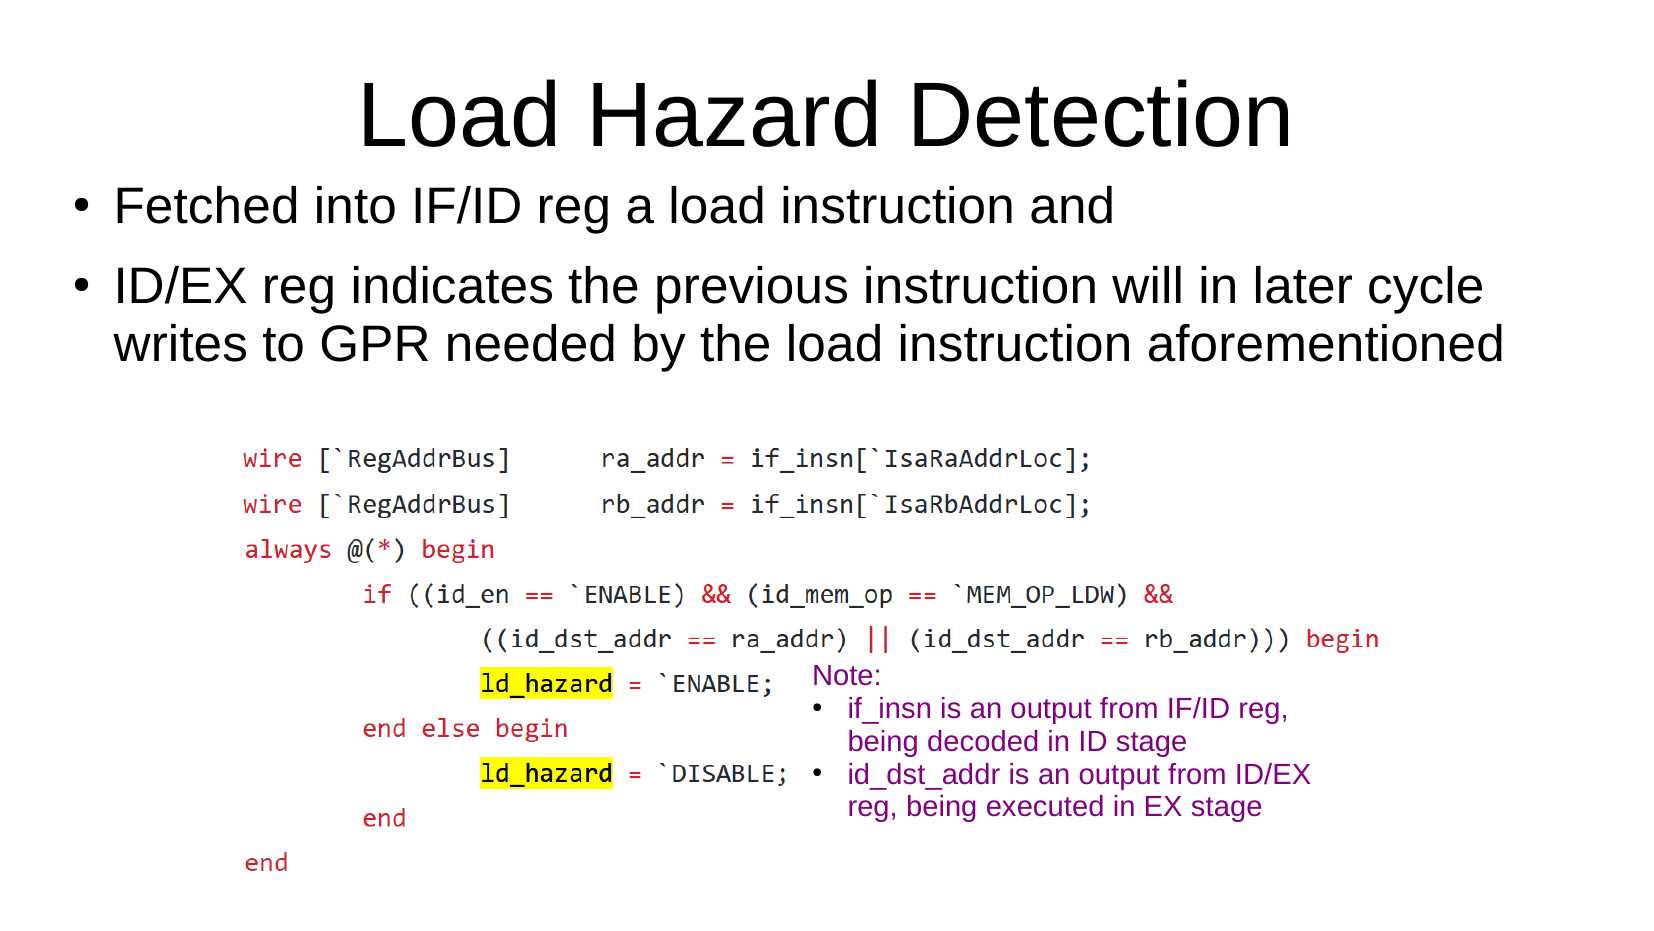

# Load Hazard Detection
Fetched into IF/ID reg a load instruction and
ID/EX reg indicates the previous instruction will in later cycle writes to GPR needed by the load instruction aforementioned
Note:
if_insn is an output from IF/ID reg, being decoded in ID stage
id_dst_addr is an output from ID/EX reg, being executed in EX stage